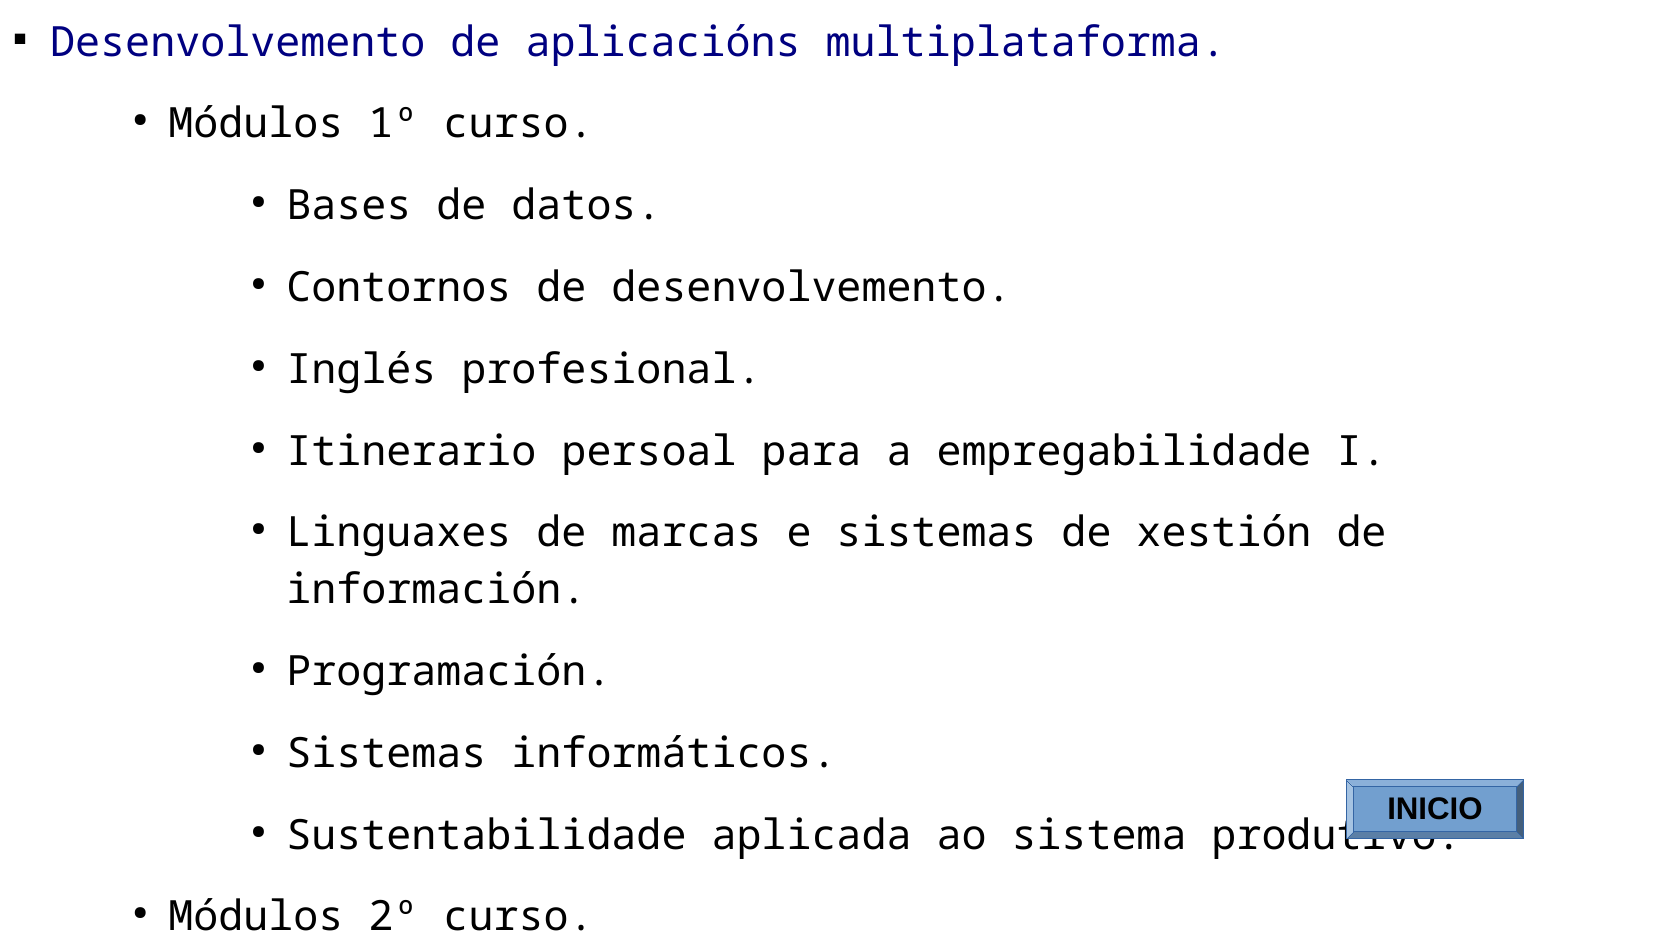

Desenvolvemento de aplicacións multiplataforma.
Módulos 1º curso.
Bases de datos.
Contornos de desenvolvemento.
Inglés profesional.
Itinerario persoal para a empregabilidade I.
Linguaxes de marcas e sistemas de xestión de información.
Programación.
Sistemas informáticos.
Sustentabilidade aplicada ao sistema produtivo.
Módulos 2º curso.
Desenvolvemento de aplicacións web.
INICIO